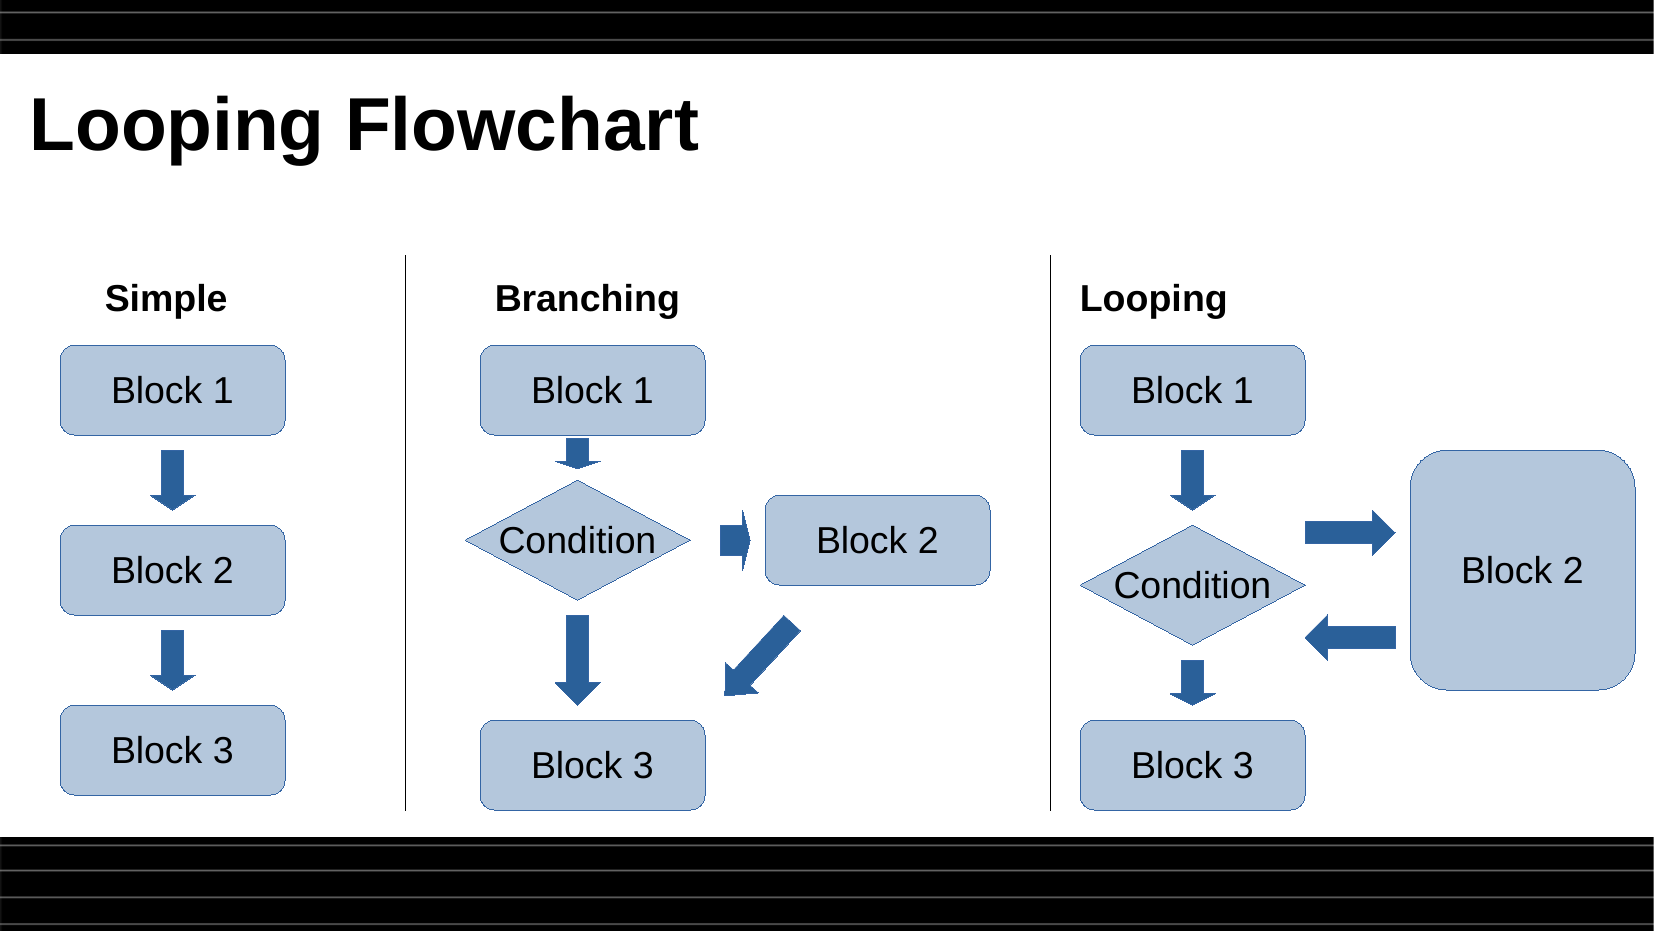

Looping Flowchart
Simple
Branching
Looping
Block 1
Block 1
Block 1
Block 2
Condition
Block 2
Block 2
Condition
Block 3
Block 3
Block 3